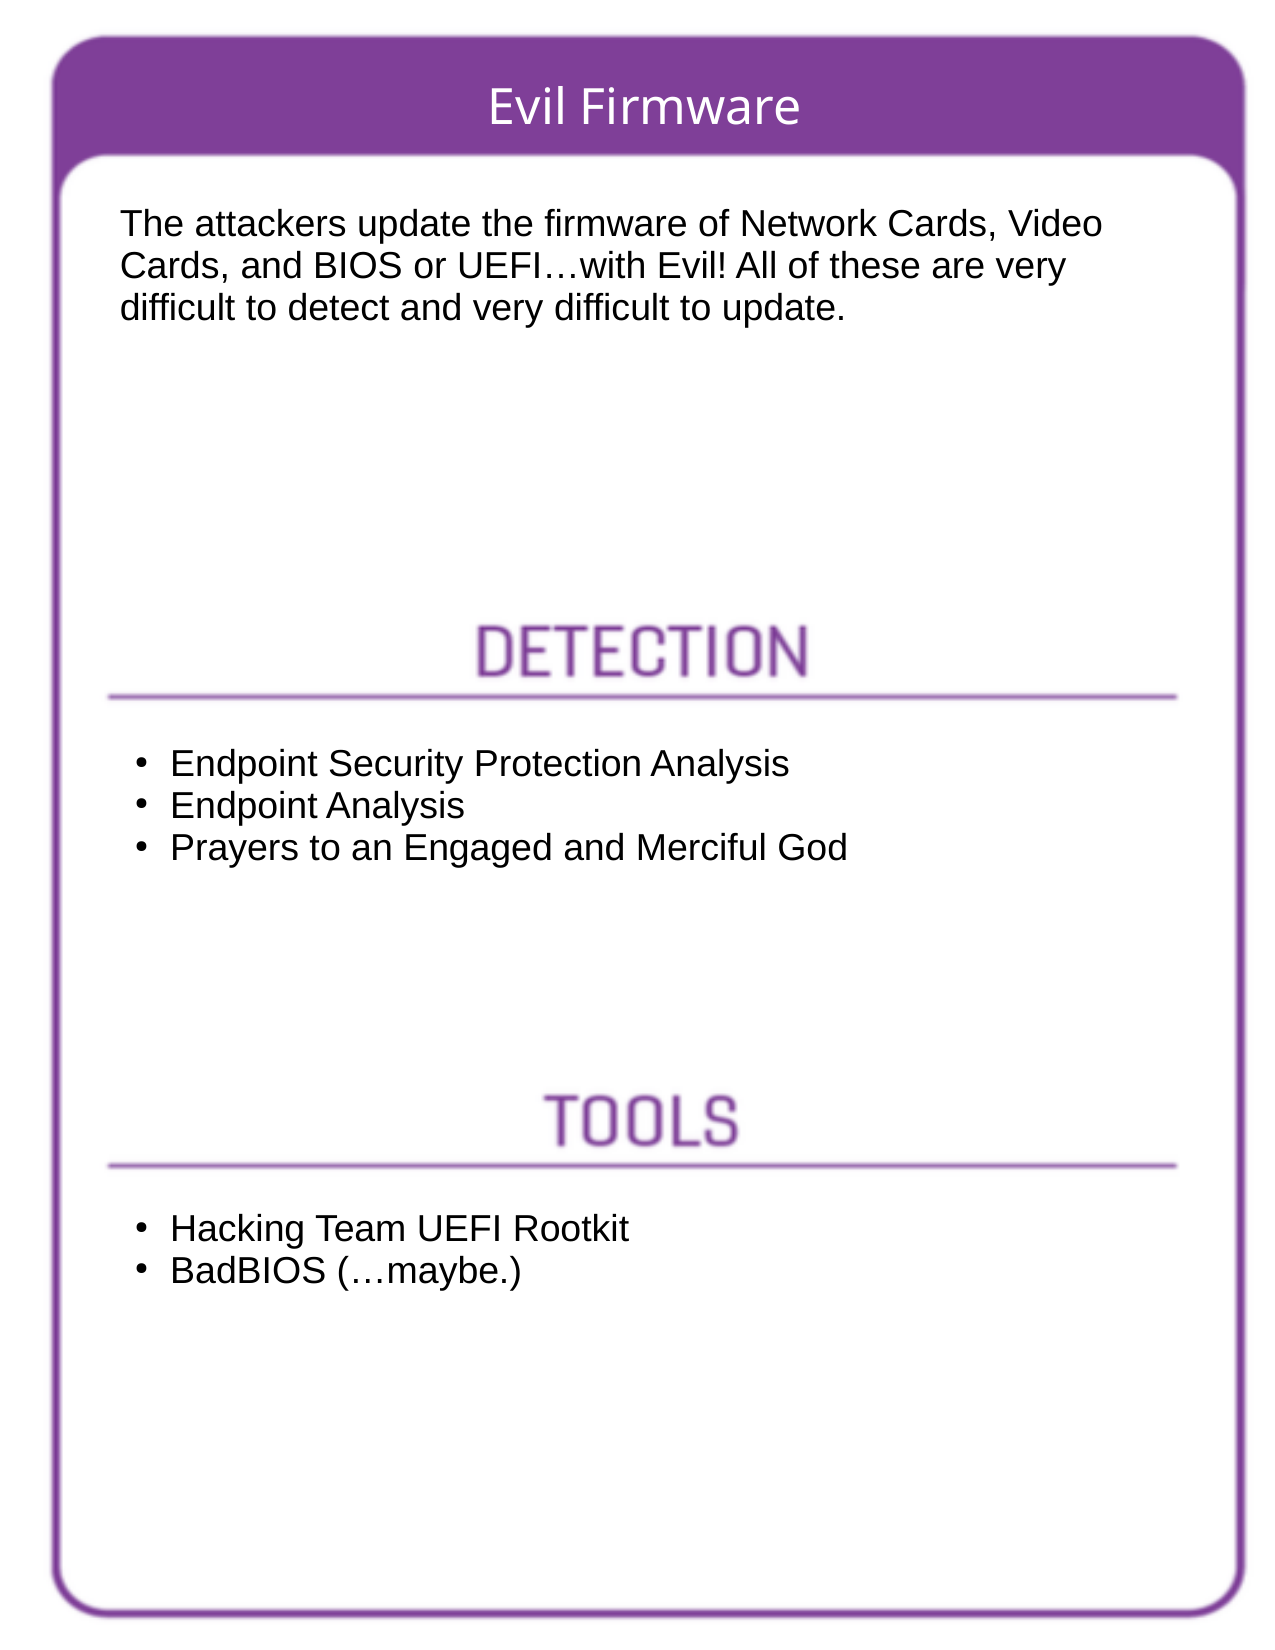

Evil Firmware
The attackers update the firmware of Network Cards, Video Cards, and BIOS or UEFI…with Evil! All of these are very difficult to detect and very difficult to update.
Endpoint Security Protection Analysis
Endpoint Analysis
Prayers to an Engaged and Merciful God
Hacking Team UEFI Rootkit
BadBIOS (…maybe.)